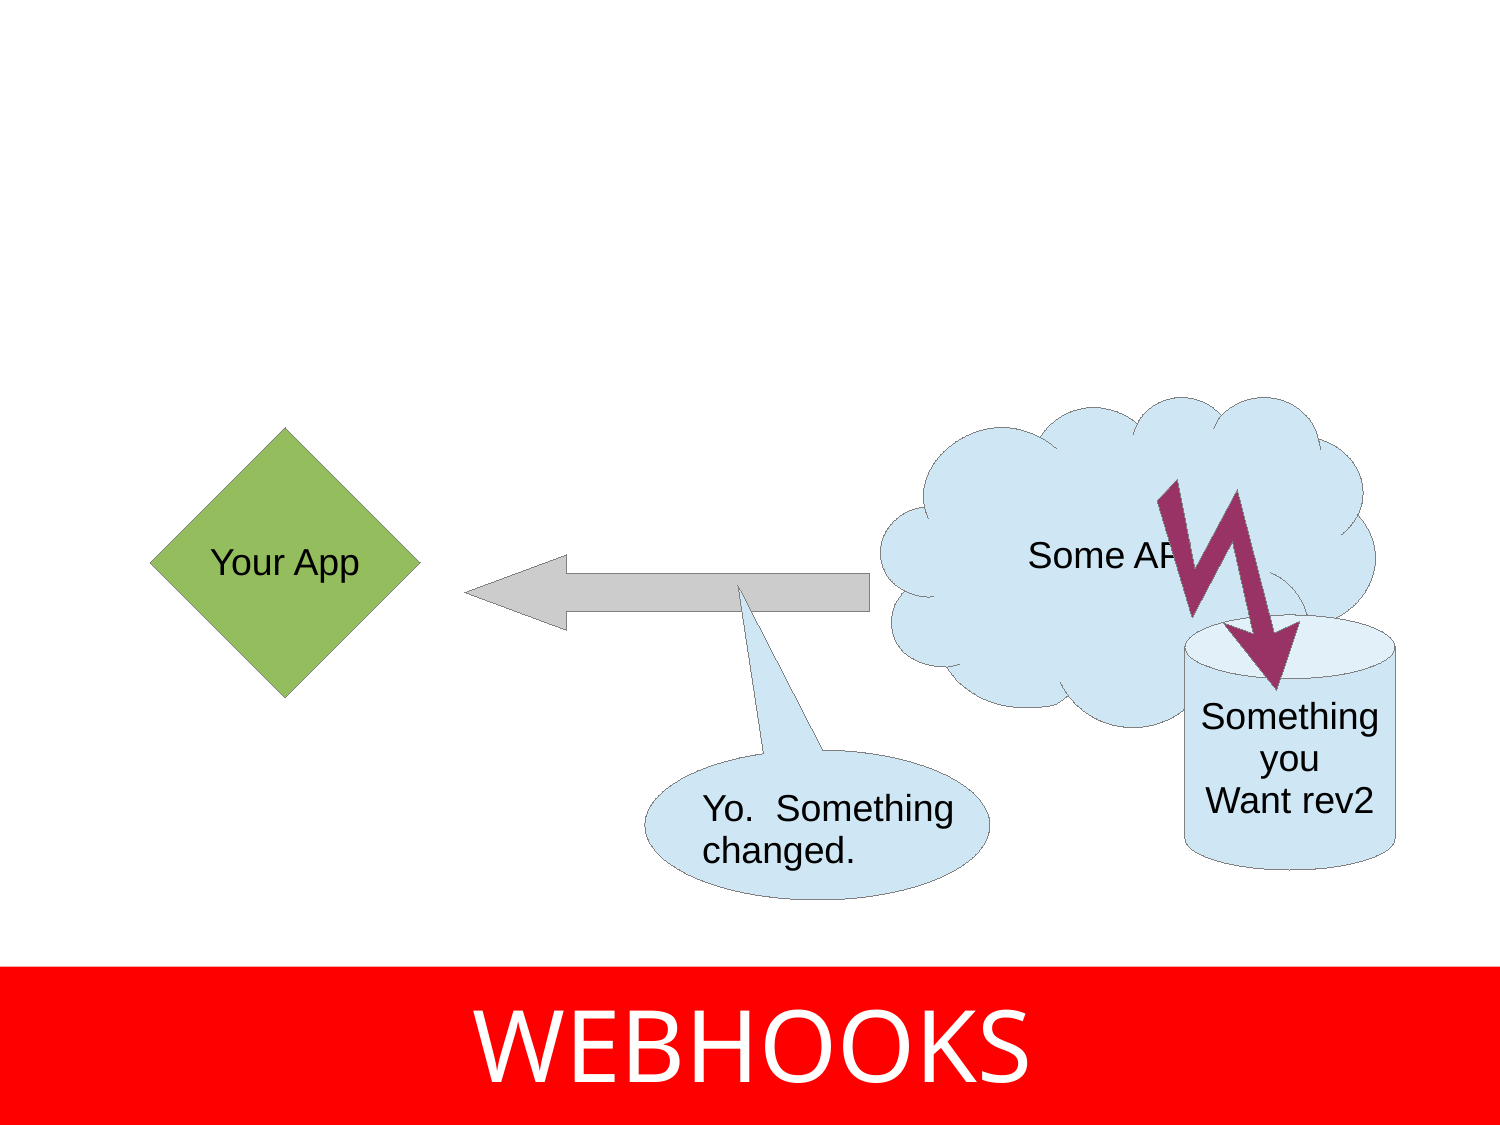

Some API
Your App
Something
you
Want rev2
Yo. Something changed.
# WEBHOOKS